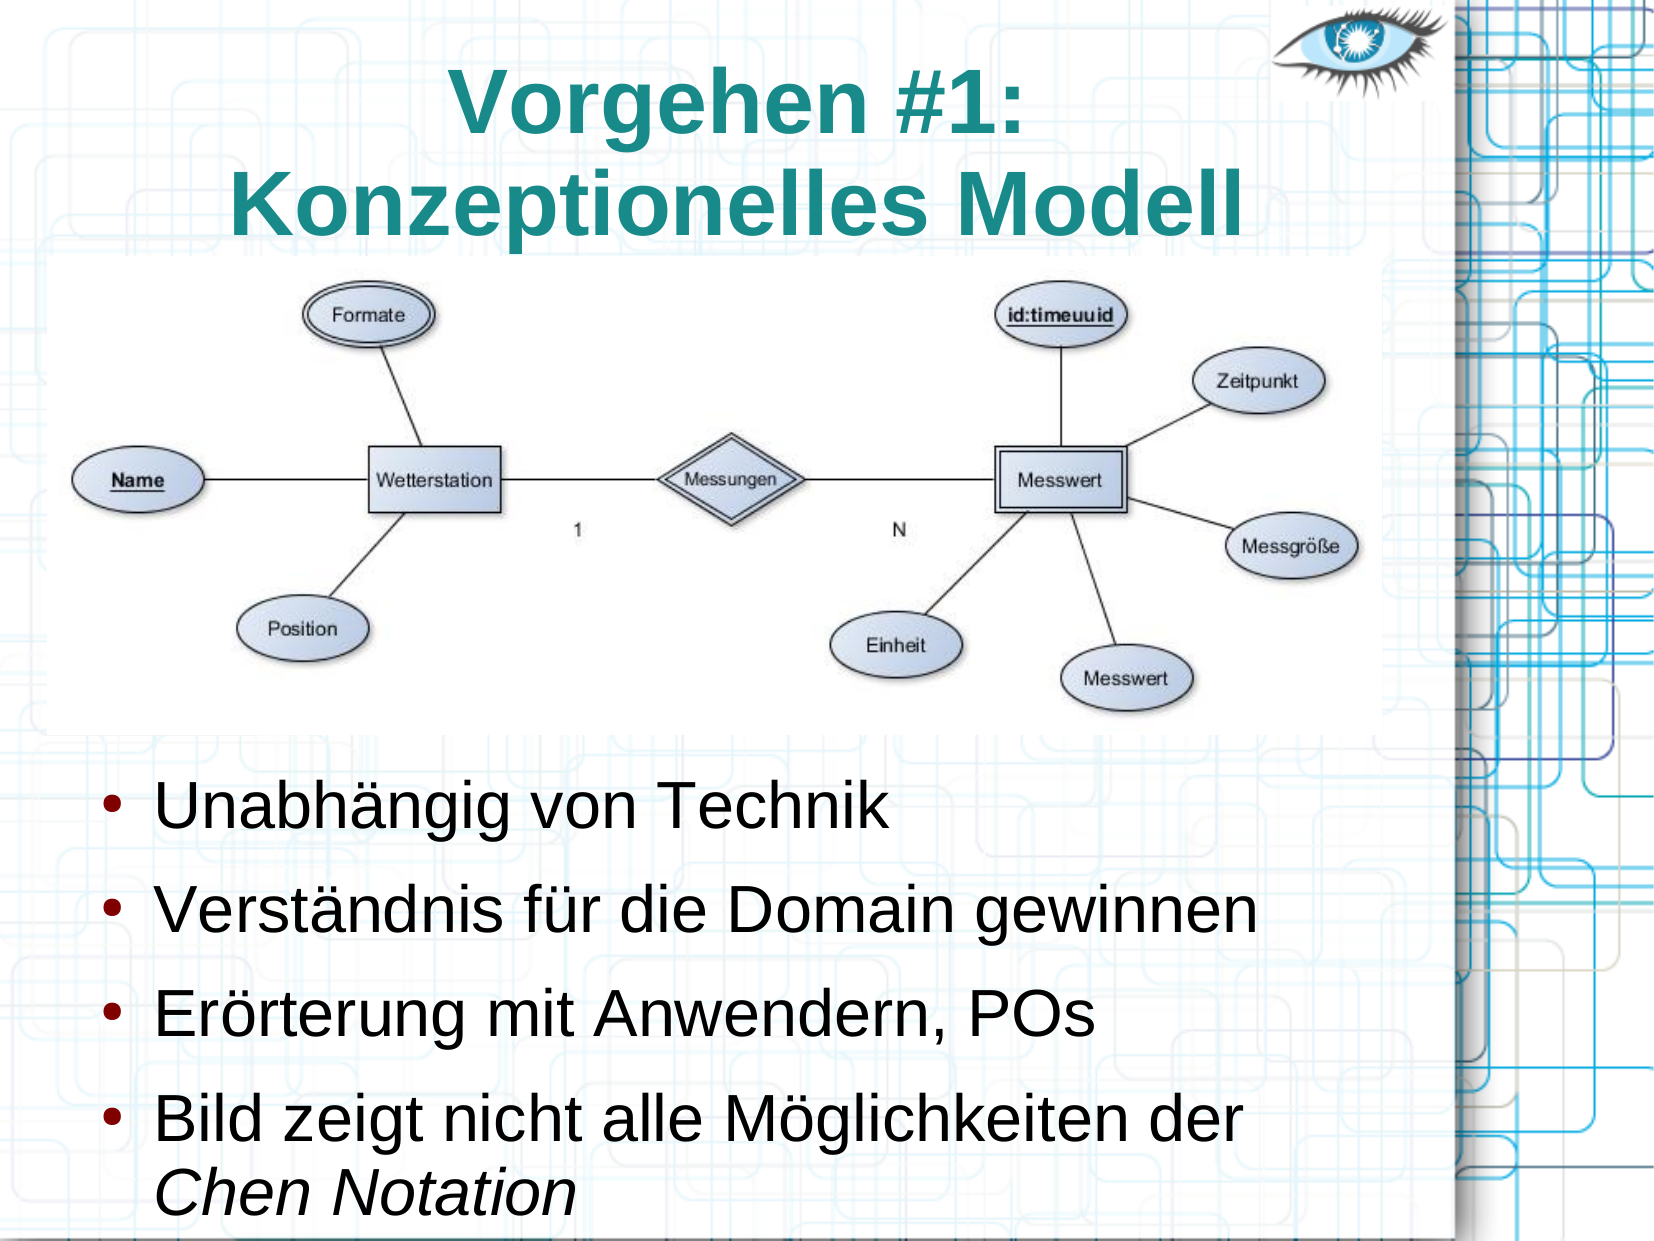

# Vorgehen #1: Konzeptionelles Modell
Unabhängig von Technik
Verständnis für die Domain gewinnen
Erörterung mit Anwendern, POs
Bild zeigt nicht alle Möglichkeiten der Chen Notation